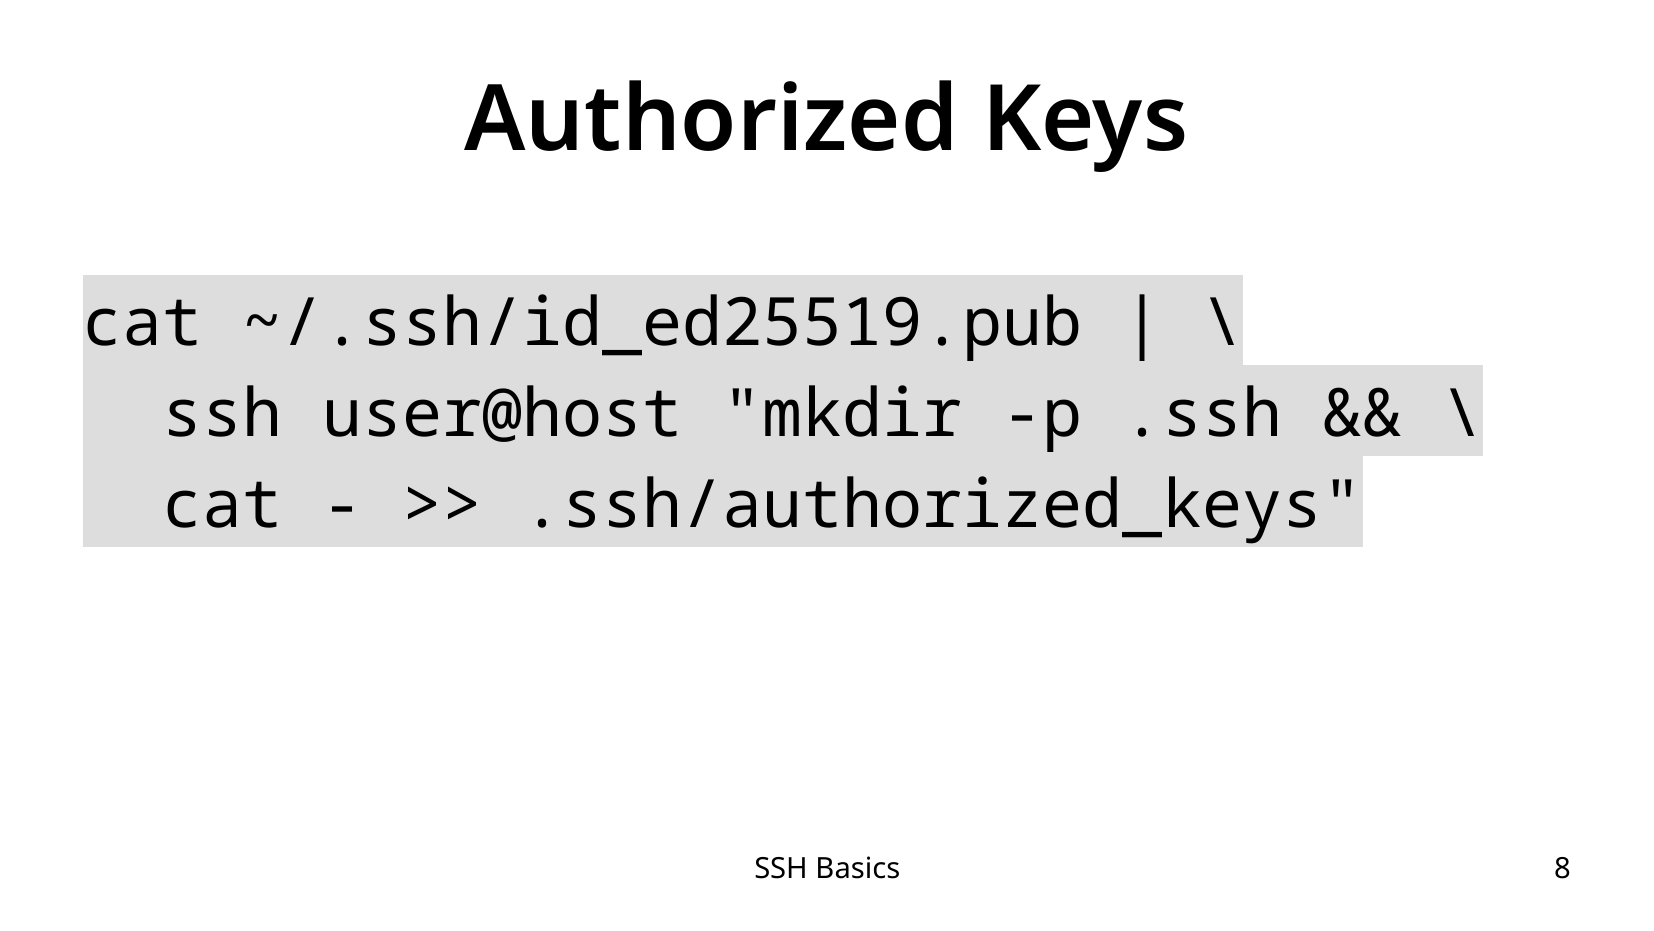

# Authorized Keys
cat ~/.ssh/id_ed25519.pub | \
 ssh user@host "mkdir -p .ssh && \
 cat - >> .ssh/authorized_keys"
SSH Basics
8